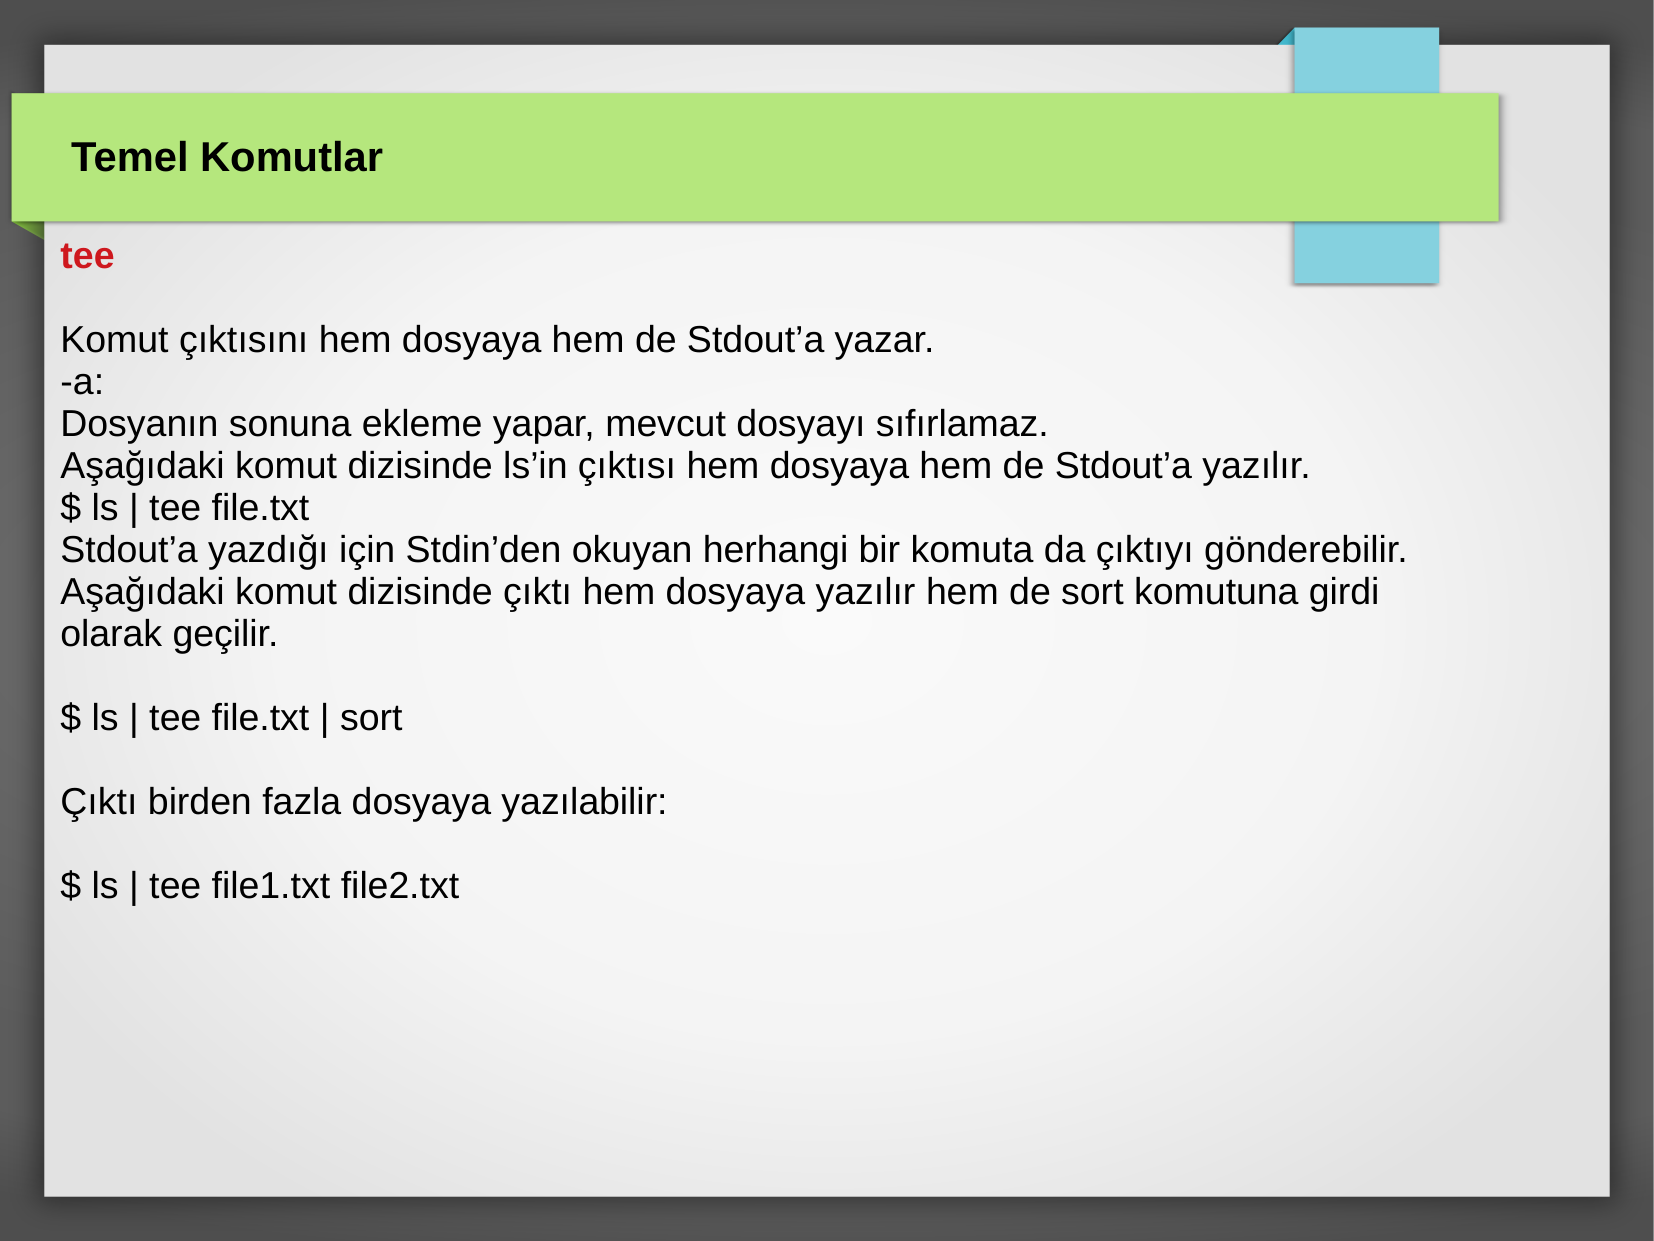

Temel Komutlar
tee
Komut çıktısını hem dosyaya hem de Stdout’a yazar.
-a:
Dosyanın sonuna ekleme yapar, mevcut dosyayı sıfırlamaz.
Aşağıdaki komut dizisinde ls’in çıktısı hem dosyaya hem de Stdout’a yazılır.
$ ls | tee file.txt
Stdout’a yazdığı için Stdin’den okuyan herhangi bir komuta da çıktıyı gönderebilir.
Aşağıdaki komut dizisinde çıktı hem dosyaya yazılır hem de sort komutuna girdi
olarak geçilir.
$ ls | tee file.txt | sort
Çıktı birden fazla dosyaya yazılabilir:
$ ls | tee file1.txt file2.txt